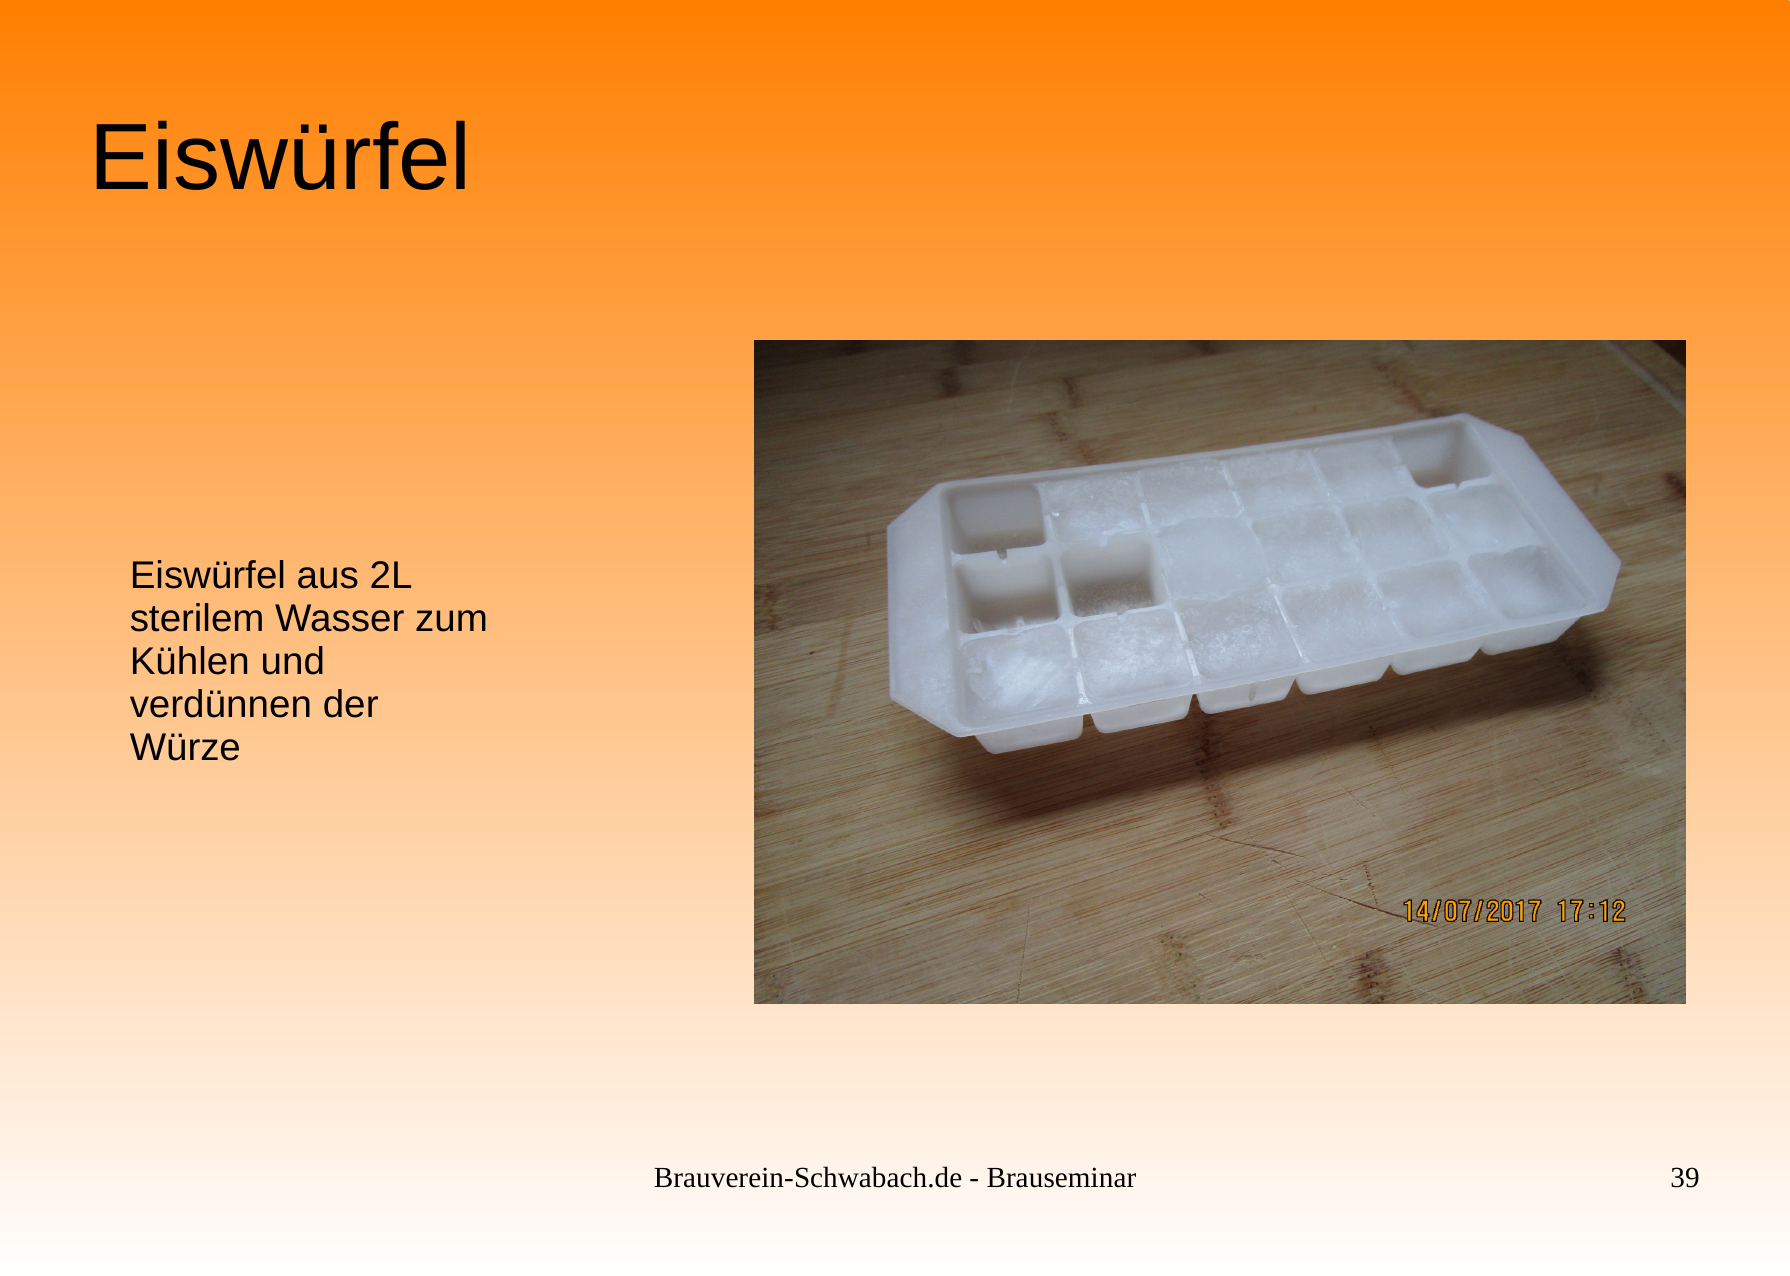

# Eiswürfel
Eiswürfel aus 2L sterilem Wasser zum Kühlen und verdünnen der Würze
Brauverein-Schwabach.de - Brauseminar
39